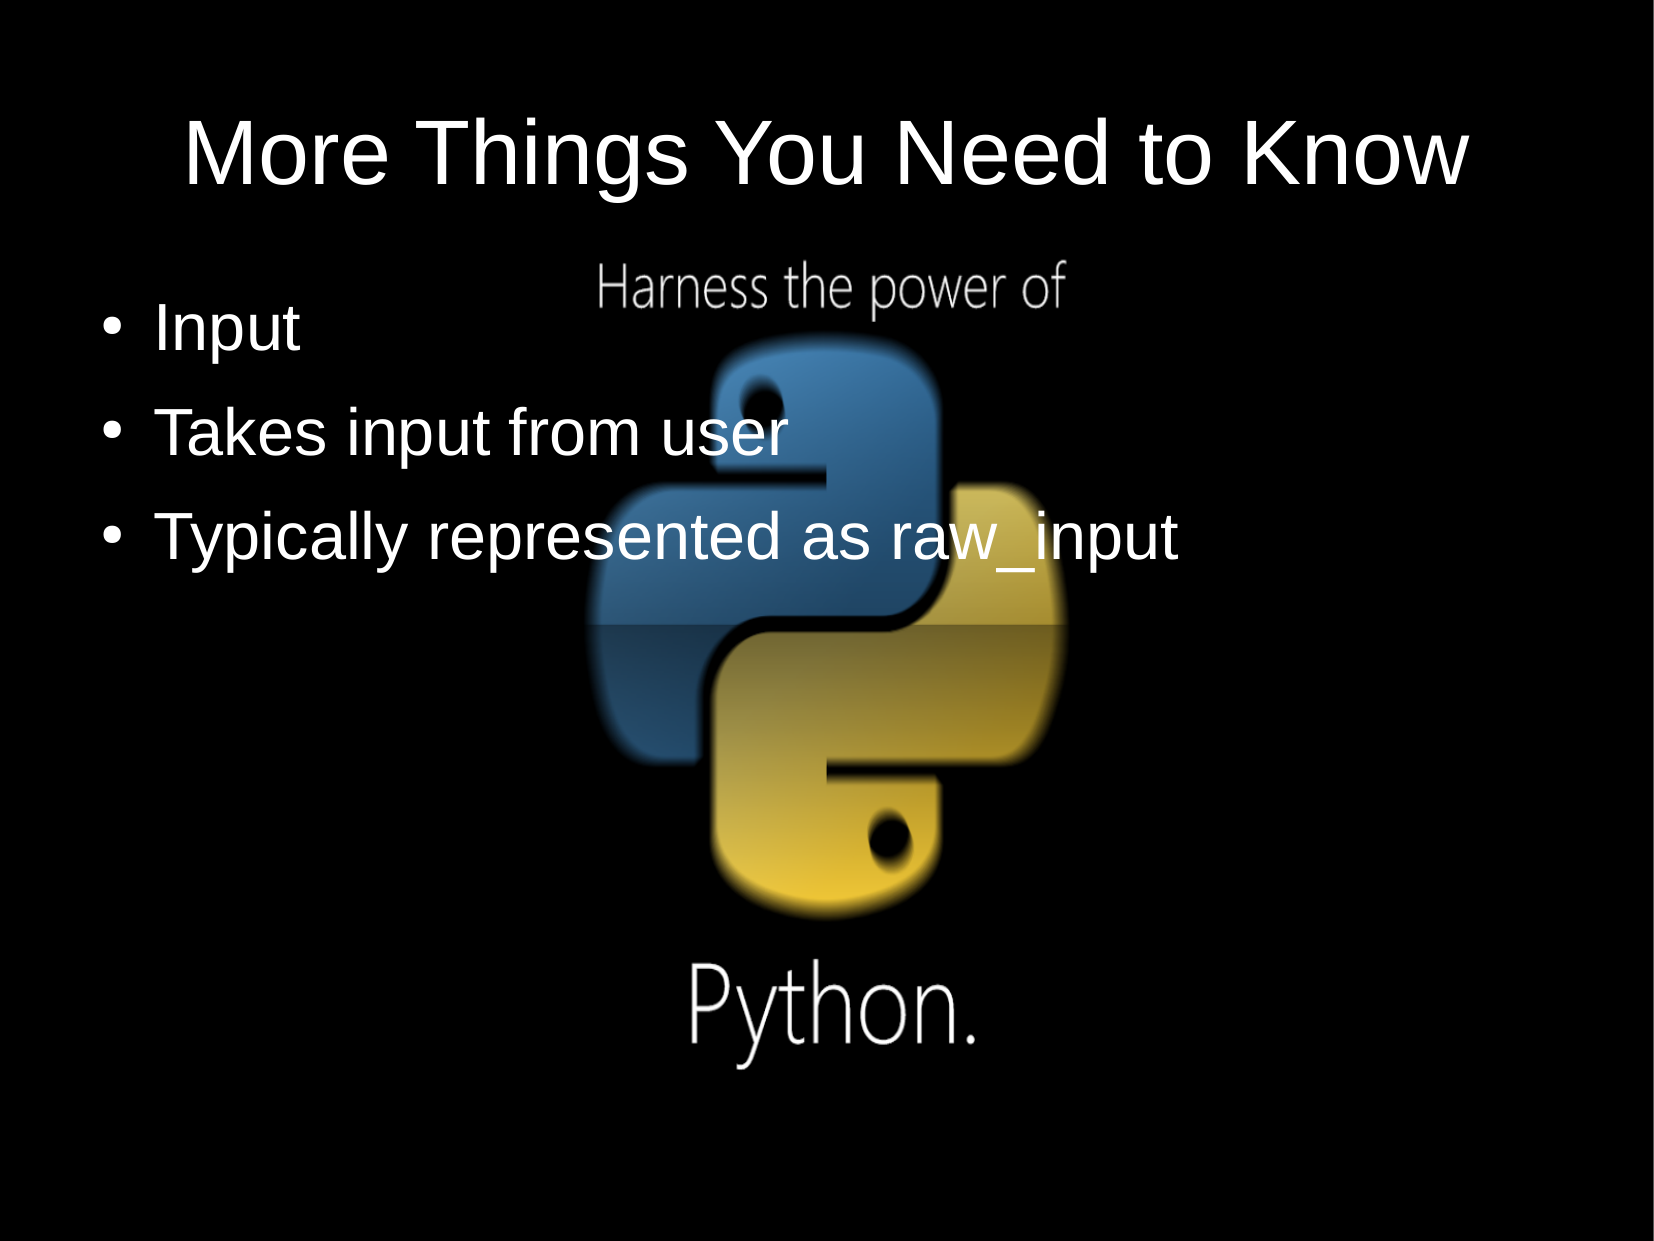

# More Things You Need to Know
Input
Takes input from user
Typically represented as raw_input